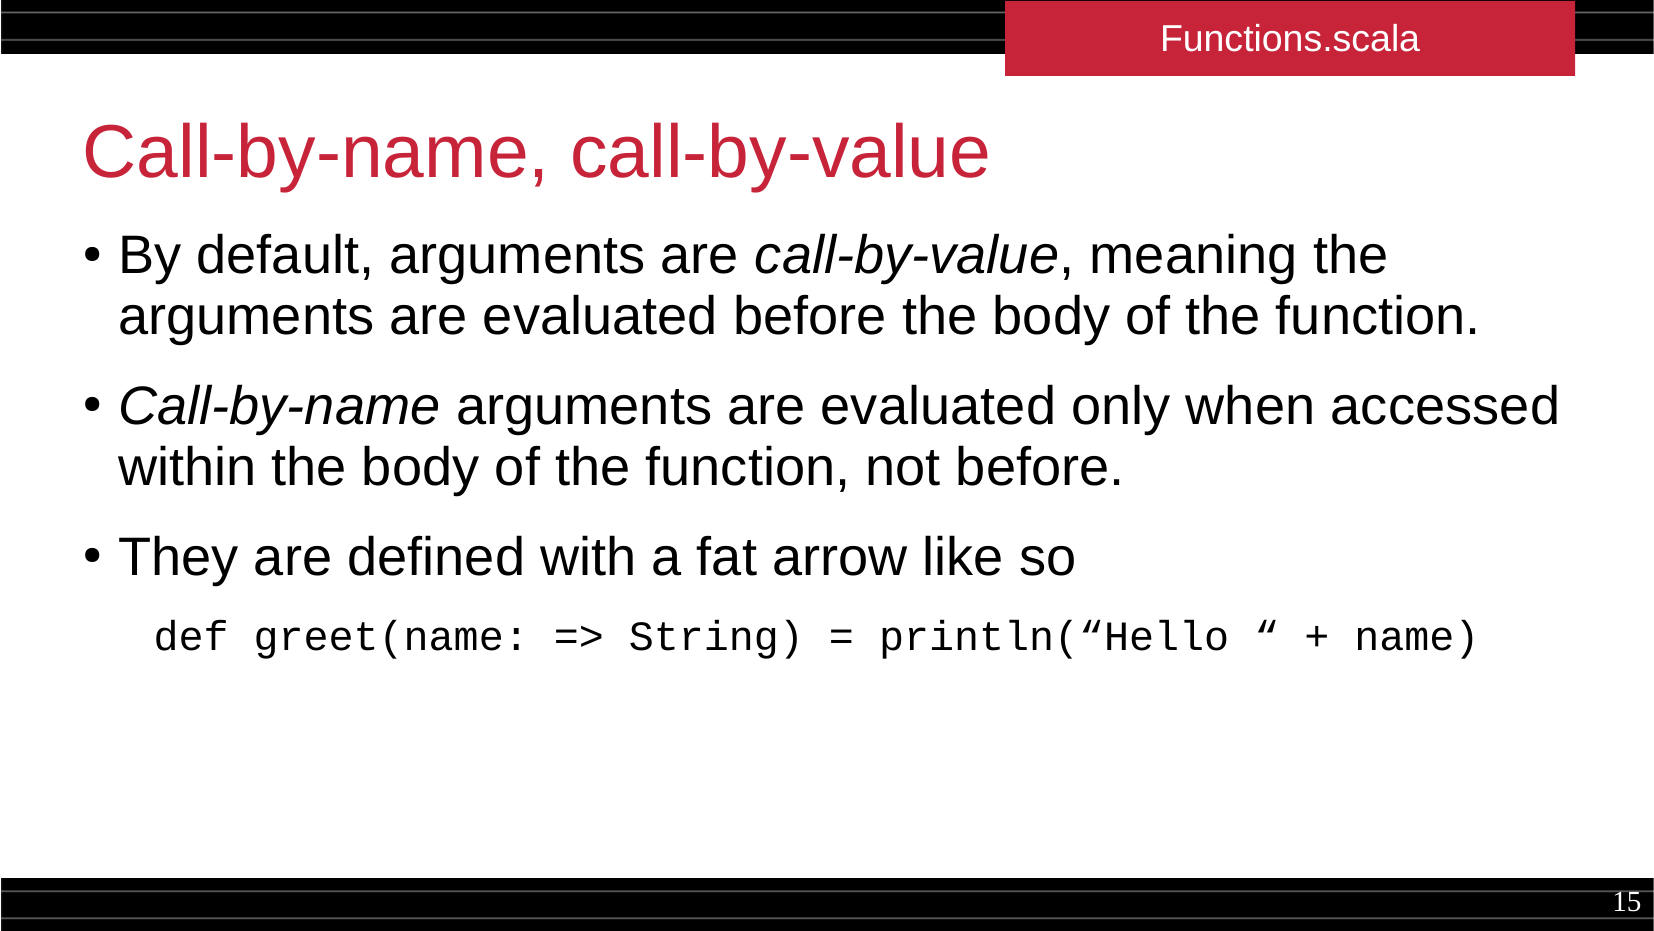

Functions.scala
# Call-by-name, call-by-value
By default, arguments are call-by-value, meaning the arguments are evaluated before the body of the function.
Call-by-name arguments are evaluated only when accessed within the body of the function, not before.
They are defined with a fat arrow like so
def greet(name: => String) = println(“Hello “ + name)